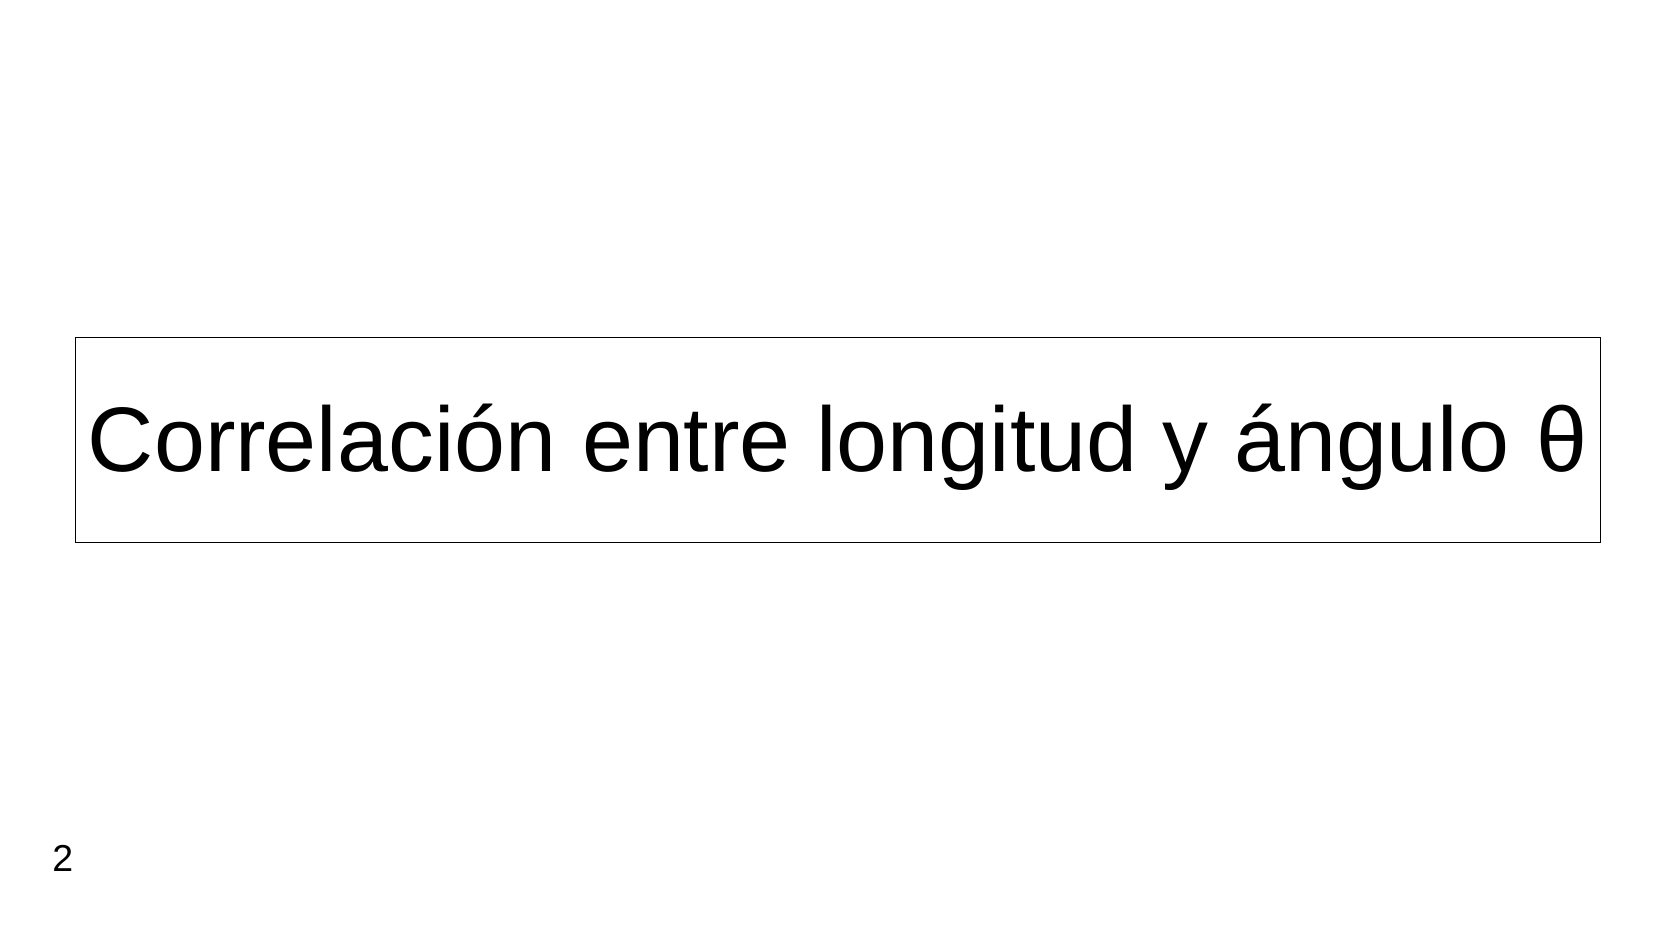

# Correlación entre longitud y ángulo θ